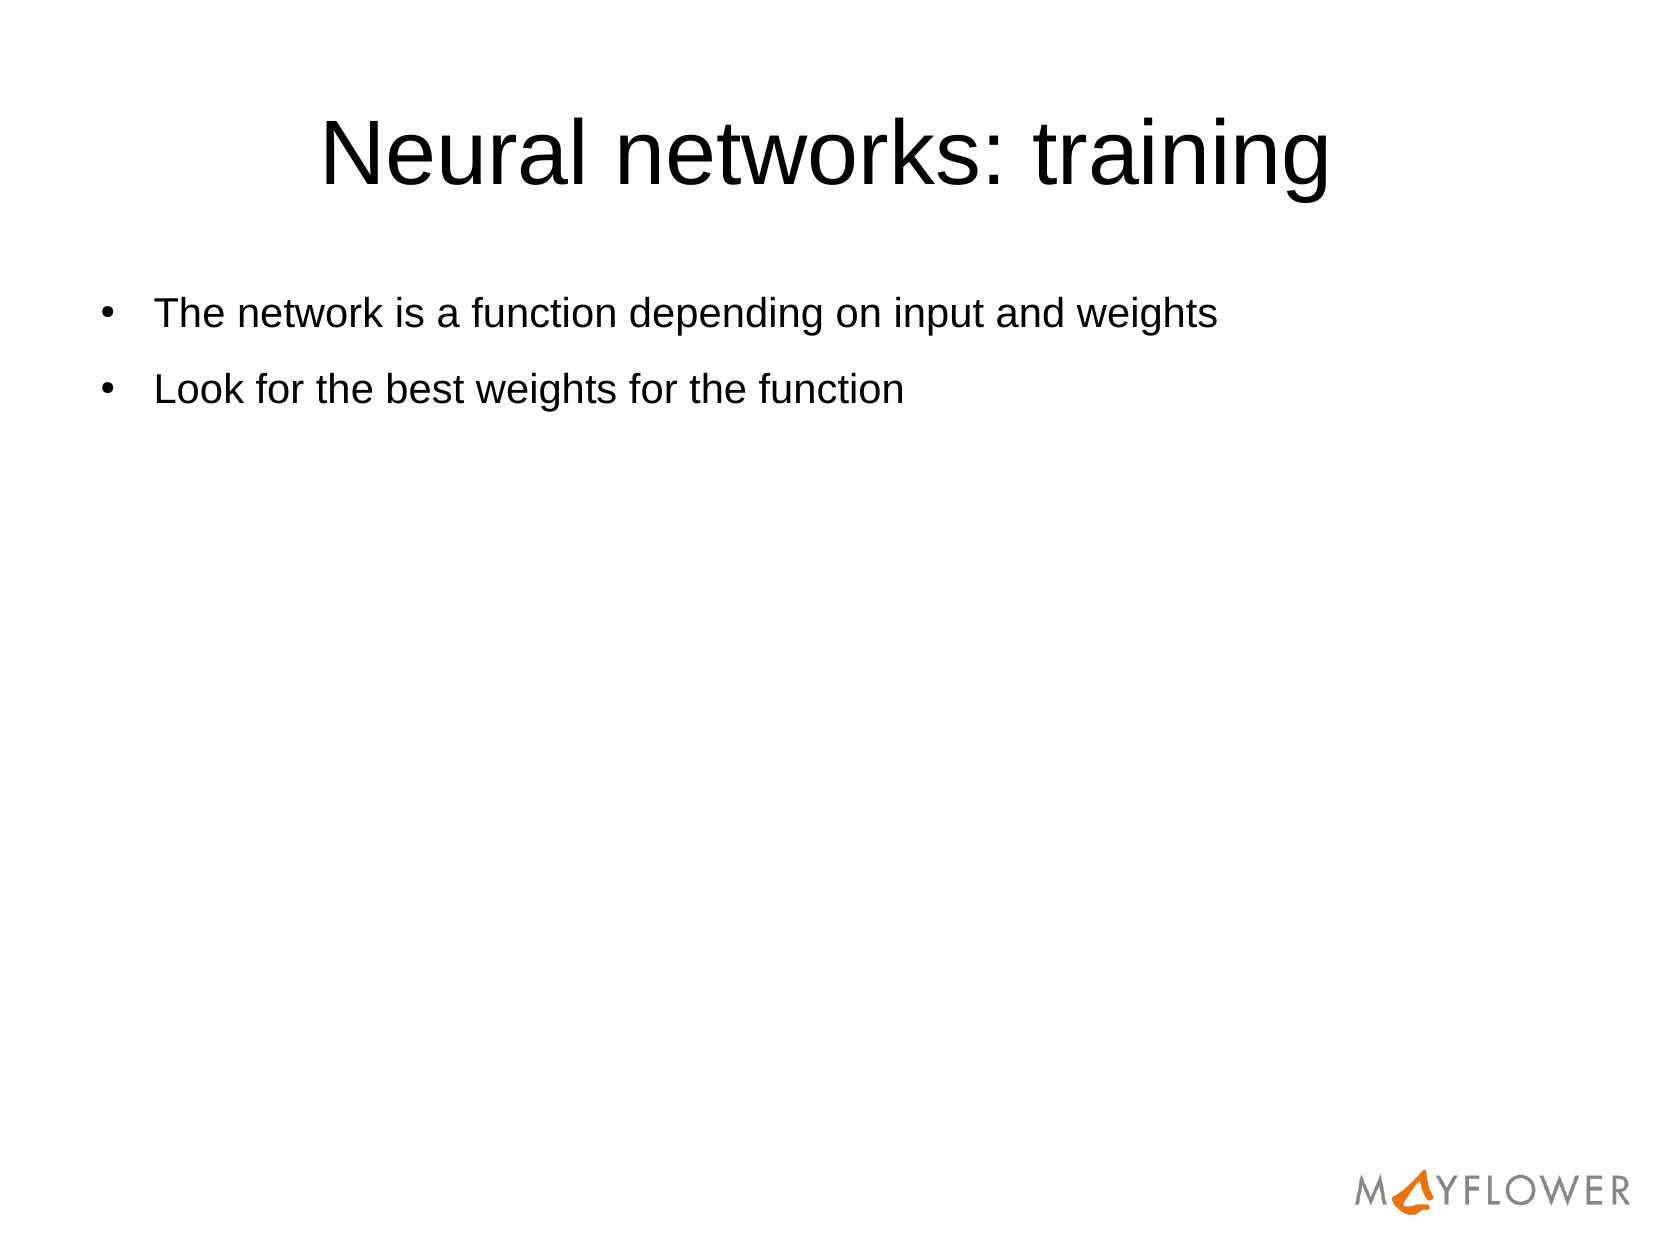

# Neural networks: training
The network is a function depending on input and weights
Look for the best weights for the function